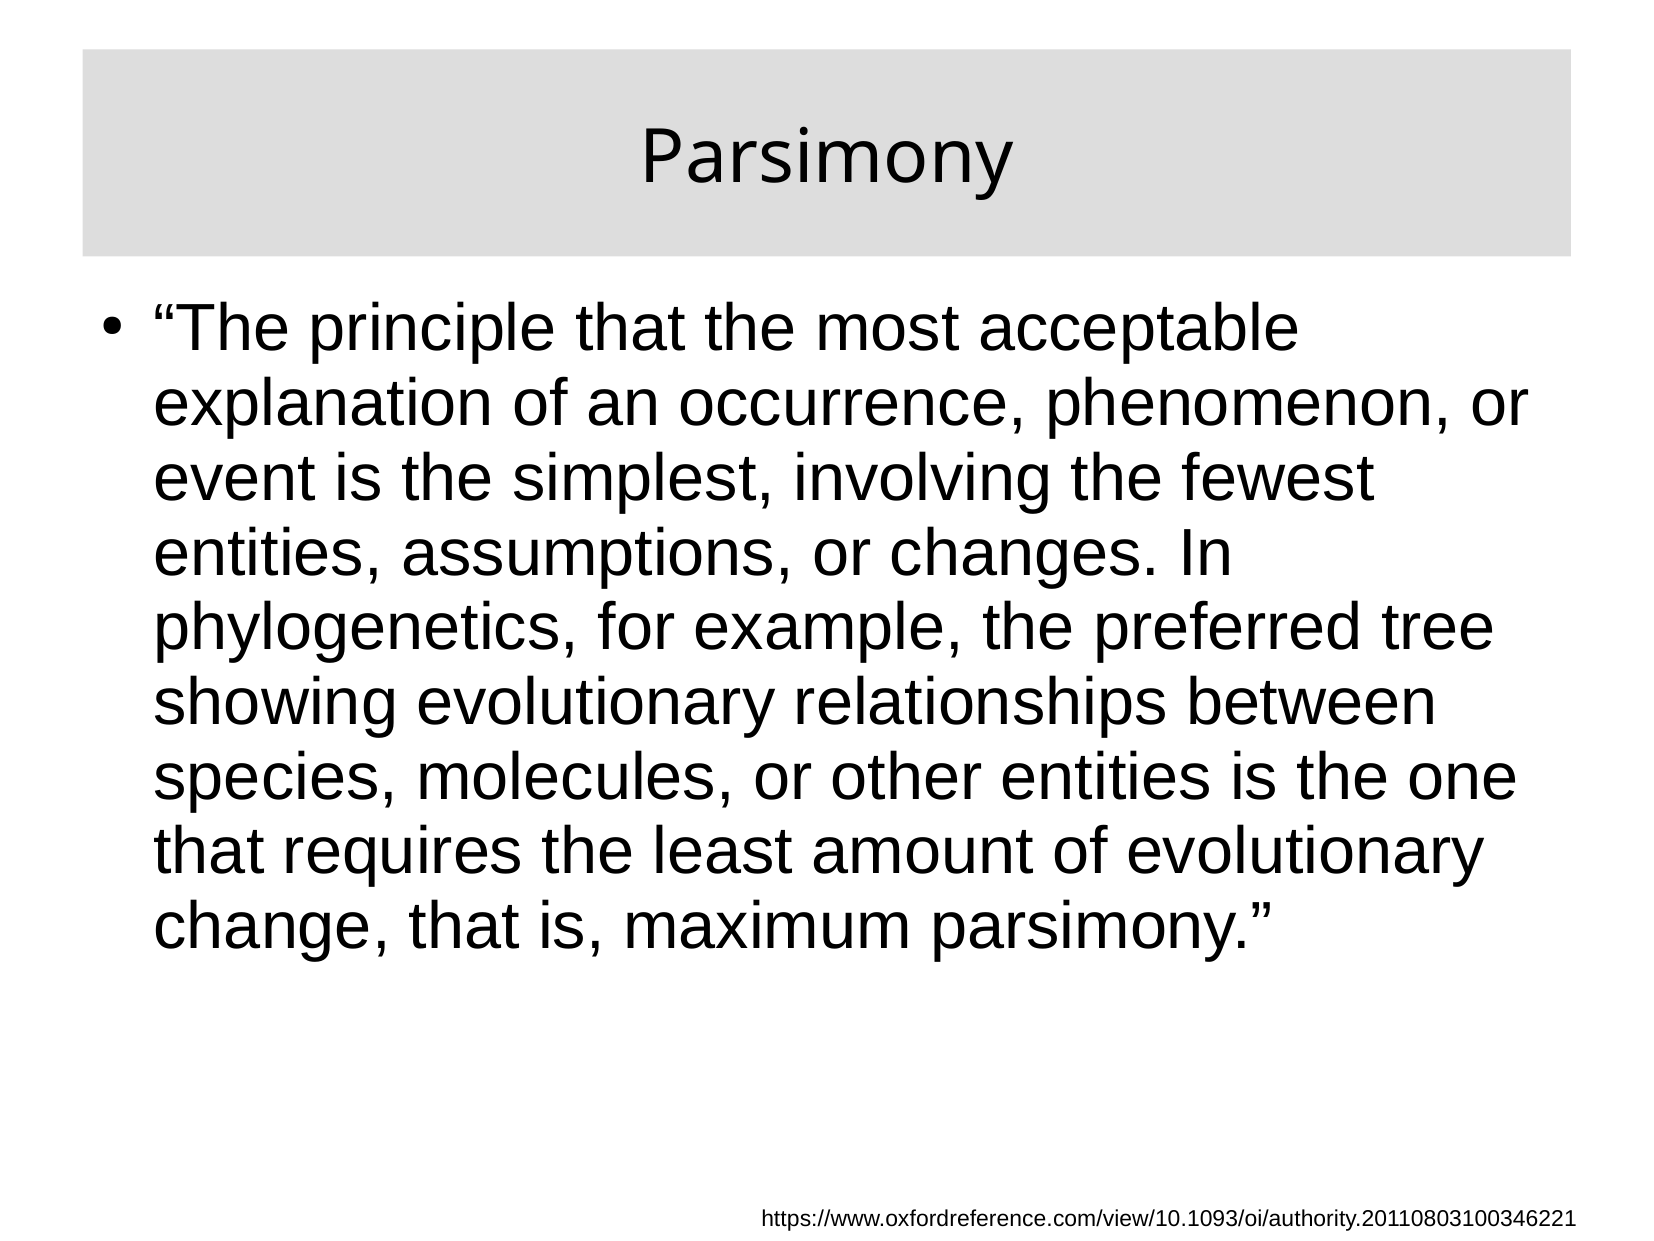

# Parsimony
“The principle that the most acceptable explanation of an occurrence, phenomenon, or event is the simplest, involving the fewest entities, assumptions, or changes. In phylogenetics, for example, the preferred tree showing evolutionary relationships between species, molecules, or other entities is the one that requires the least amount of evolutionary change, that is, maximum parsimony.”
https://www.oxfordreference.com/view/10.1093/oi/authority.20110803100346221